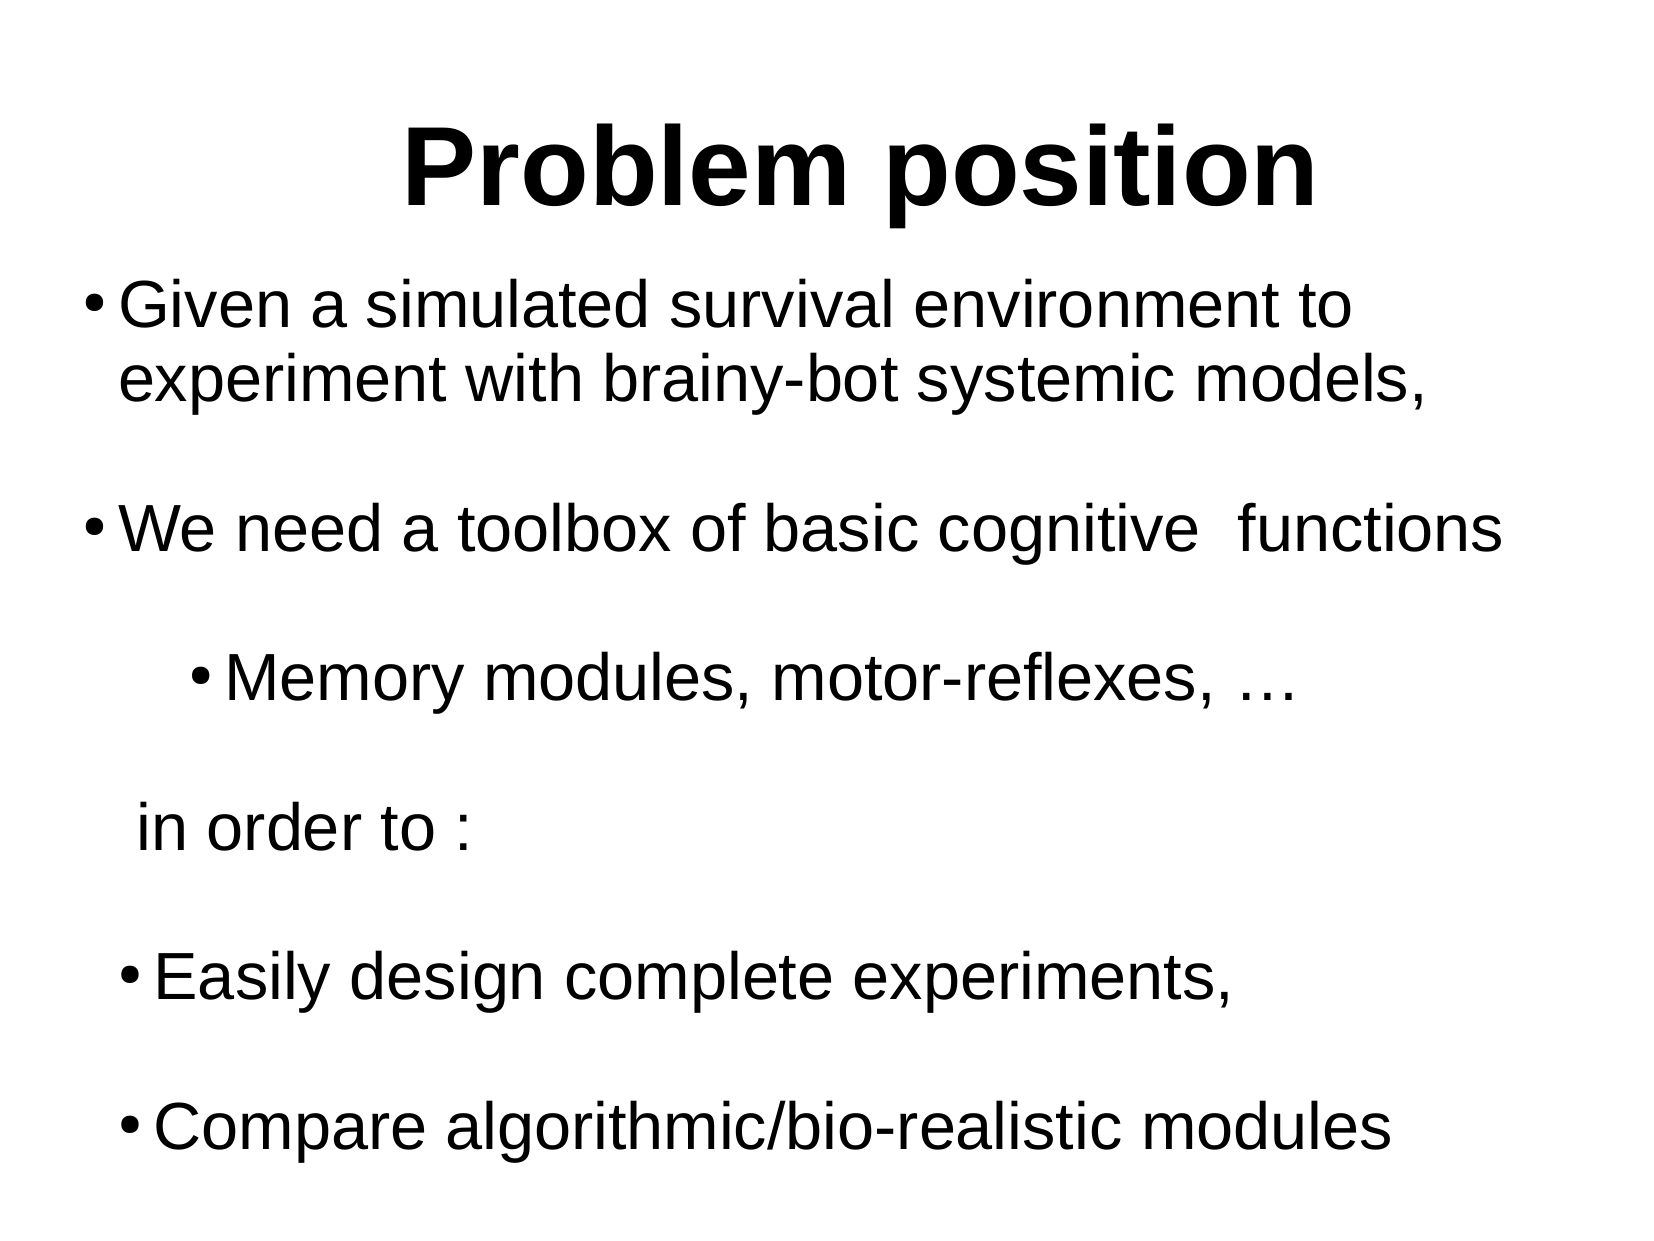

# Problem position
Given a simulated survival environment to
experiment with brainy-bot systemic models,
We need a toolbox of basic cognitive functions
Memory modules, motor-reflexes, …
 in order to :
Easily design complete experiments,
Compare algorithmic/bio-realistic modules